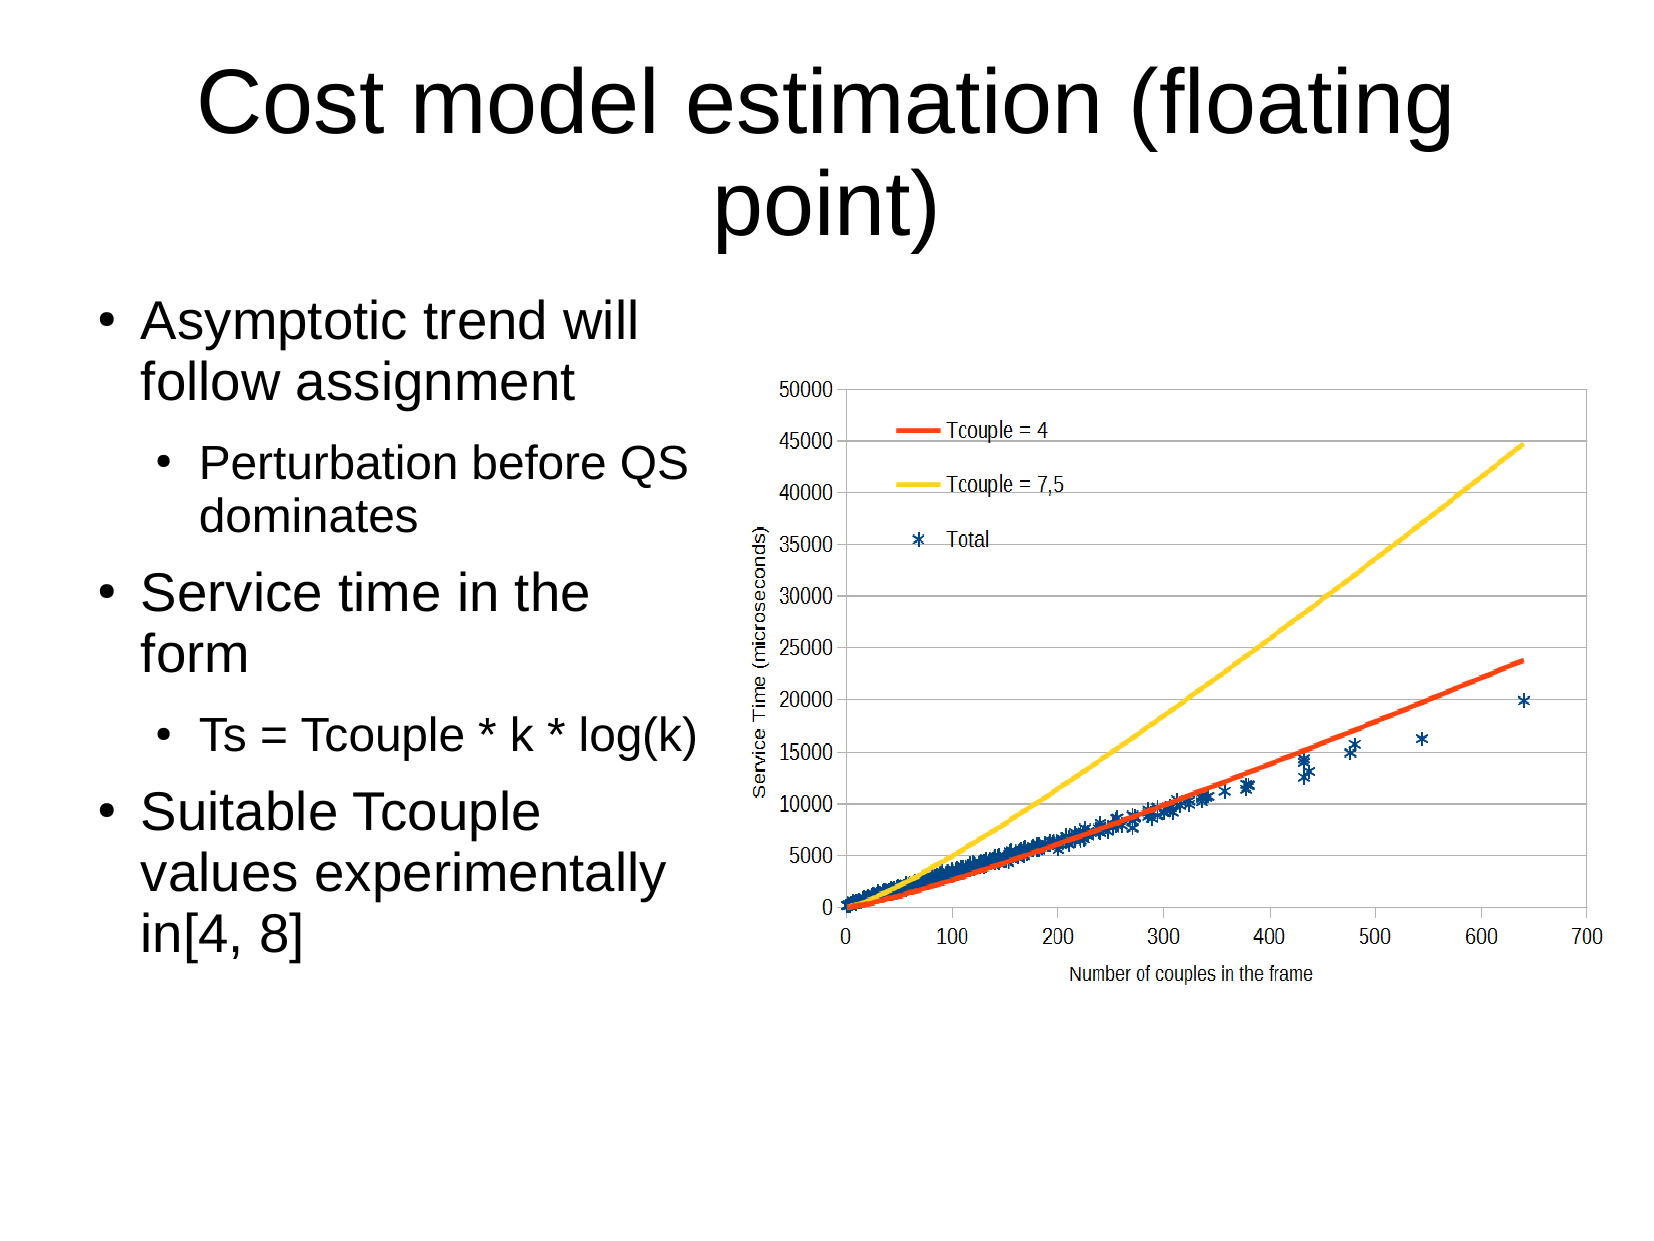

# Cost model estimation (floating point)
Asymptotic trend will follow assignment
Perturbation before QS dominates
Service time in the form
Ts = Tcouple * k * log(k)
Suitable Tcouple values experimentally in[4, 8]